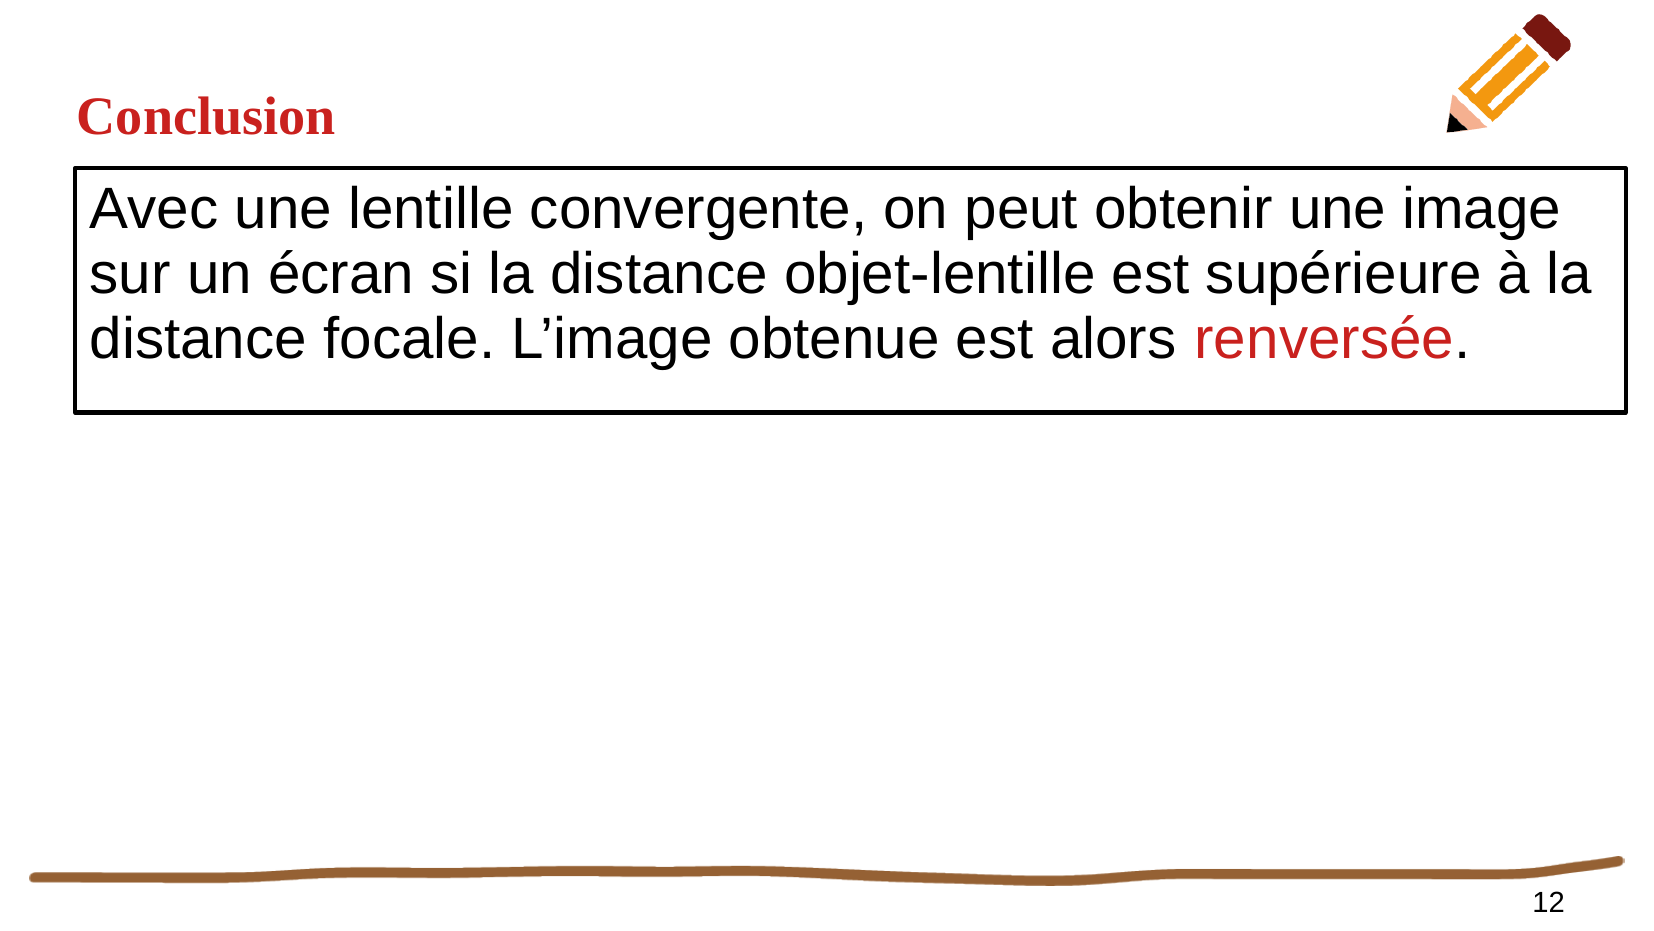

# Conclusion
Avec une lentille convergente, on peut obtenir une image
sur un écran si la distance objet-lentille est supérieure à la
distance focale. L’image obtenue est alors renversée.
12